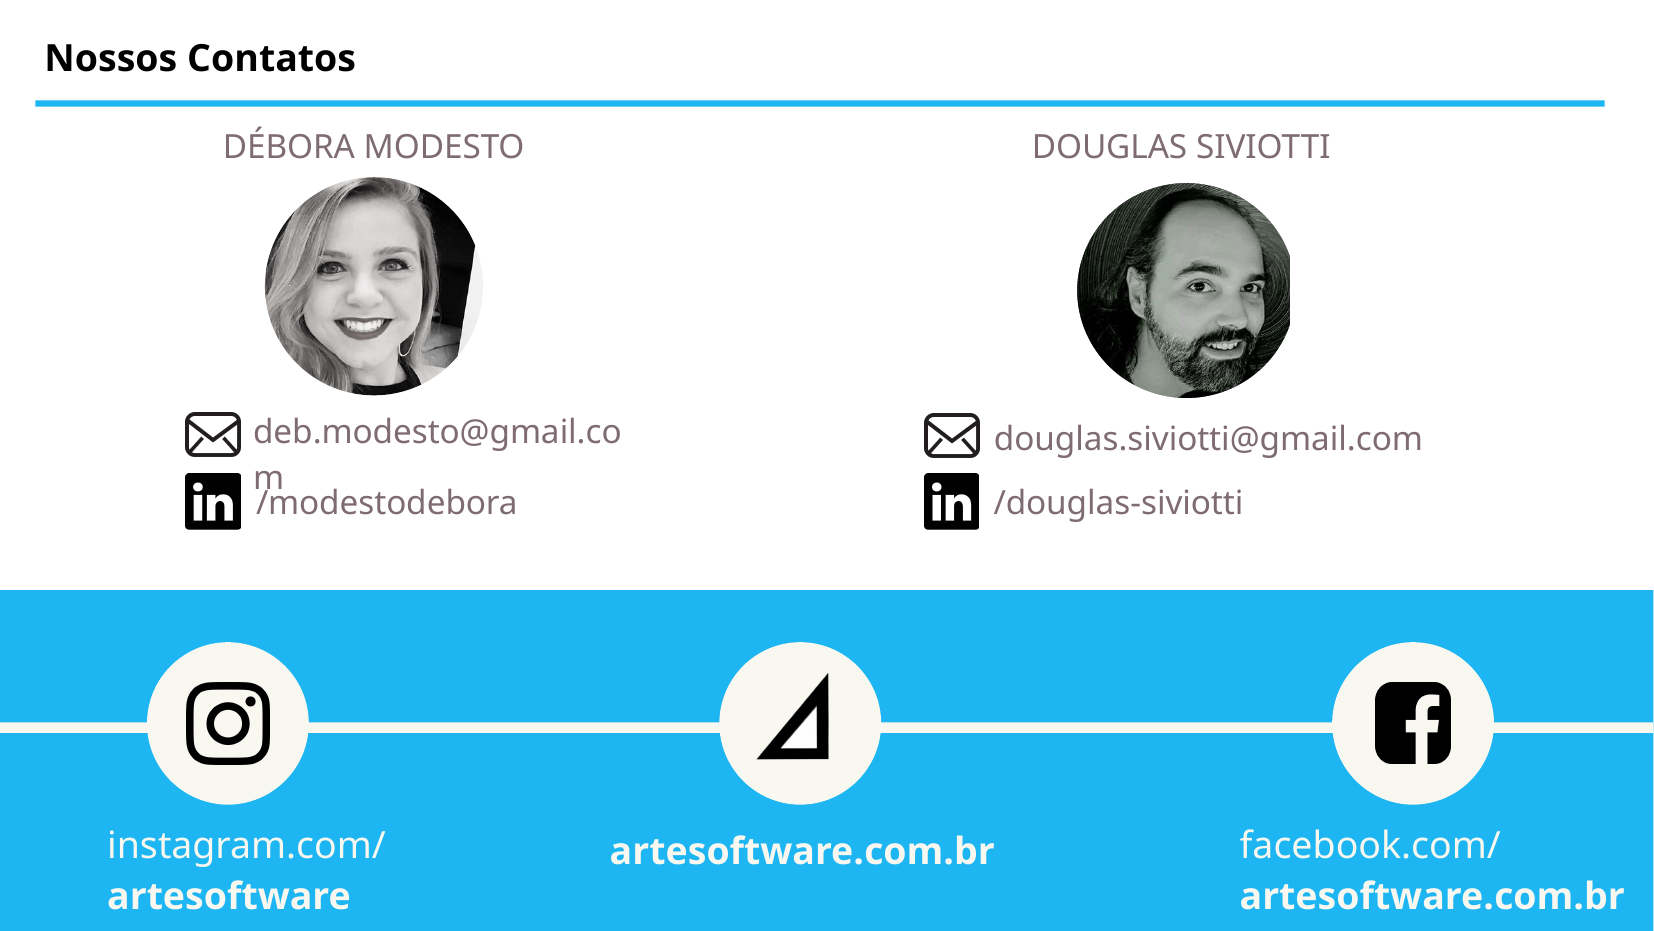

Nossos Contatos
DÉBORA MODESTO
DOUGLAS SIVIOTTI
deb.modesto@gmail.com
douglas.siviotti@gmail.com
/modestodebora
/douglas-siviotti
instagram.com/
artesoftware
facebook.com/
artesoftware.com.br
artesoftware.com.br